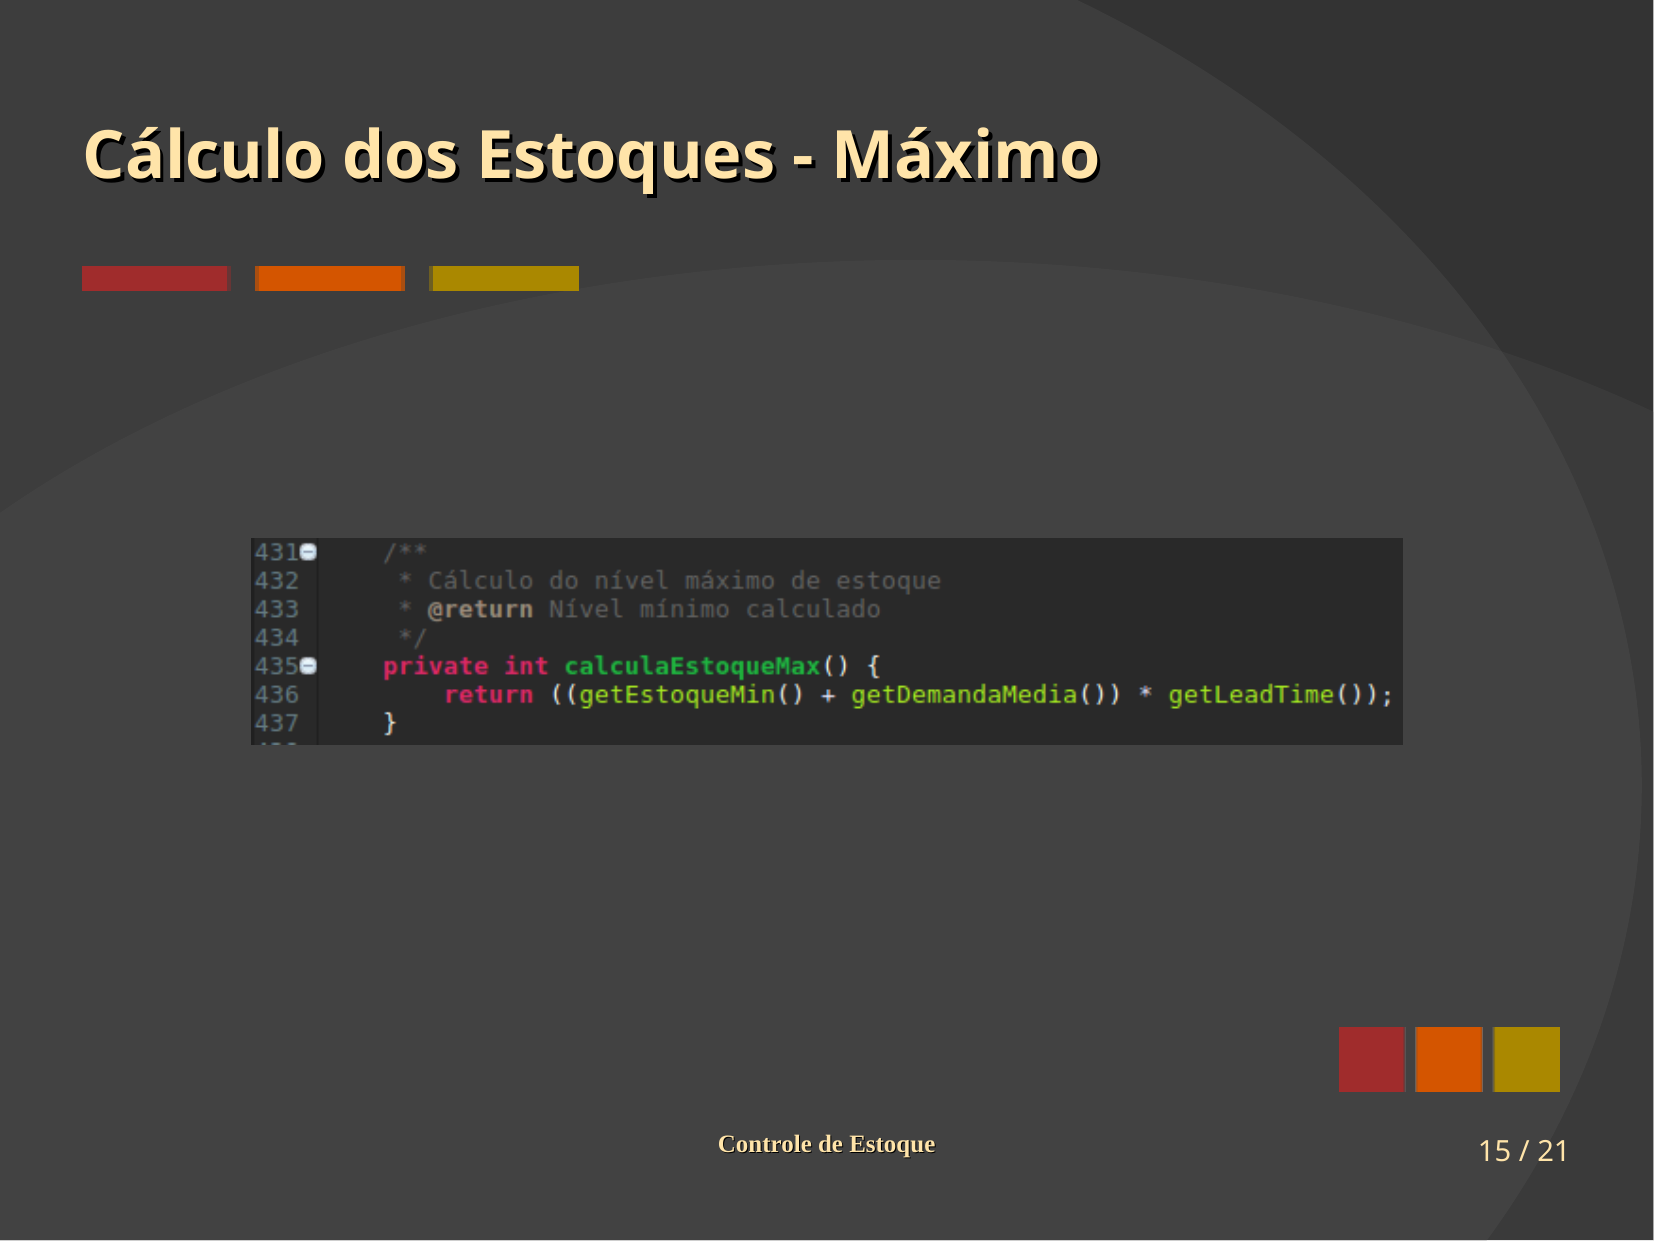

# Cálculo dos Estoques - Máximo
15